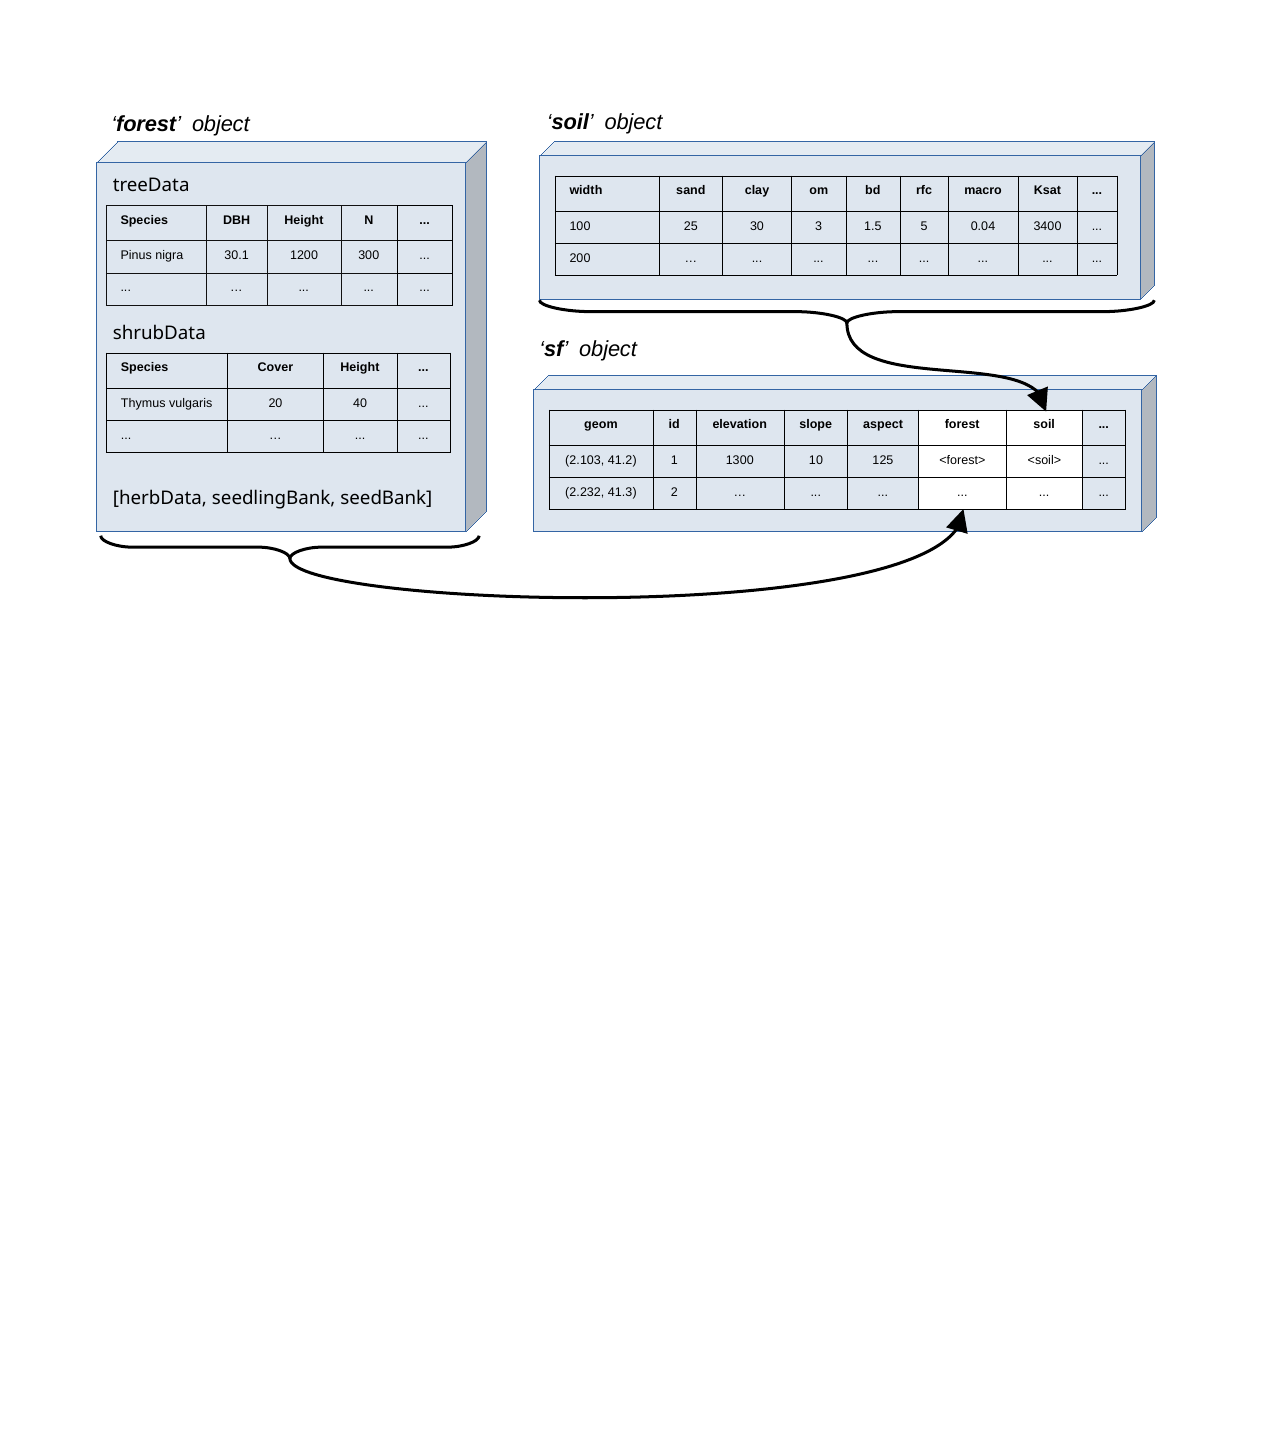

‘soil’ object
‘forest’ object
treeData
| width | sand | clay | N |
| --- | --- | --- | --- |
| 100 | 25 | 30 | 300 |
| 200 | … | ... | ... |
| width | sand | clay | om | bd | rfc | macro | Ksat | ... |
| --- | --- | --- | --- | --- | --- | --- | --- | --- |
| 100 | 25 | 30 | 3 | 1.5 | 5 | 0.04 | 3400 | ... |
| 200 | … | ... | ... | ... | ... | ... | ... | ... |
| Species | DBH | Height | N | ... |
| --- | --- | --- | --- | --- |
| Pinus nigra | 30.1 | 1200 | 300 | ... |
| ... | … | ... | ... | ... |
shrubData
‘sf’ object
| Species | Cover | Height | ... |
| --- | --- | --- | --- |
| Thymus vulgaris | 20 | 40 | ... |
| ... | … | ... | ... |
| geom | id | elevation | slope | aspect | forest | soil | ... |
| --- | --- | --- | --- | --- | --- | --- | --- |
| (2.103, 41.2) | 1 | 1300 | 10 | 125 | <forest> | <soil> | ... |
| (2.232, 41.3) | 2 | … | ... | ... | ... | ... | ... |
[herbData, seedlingBank, seedBank]